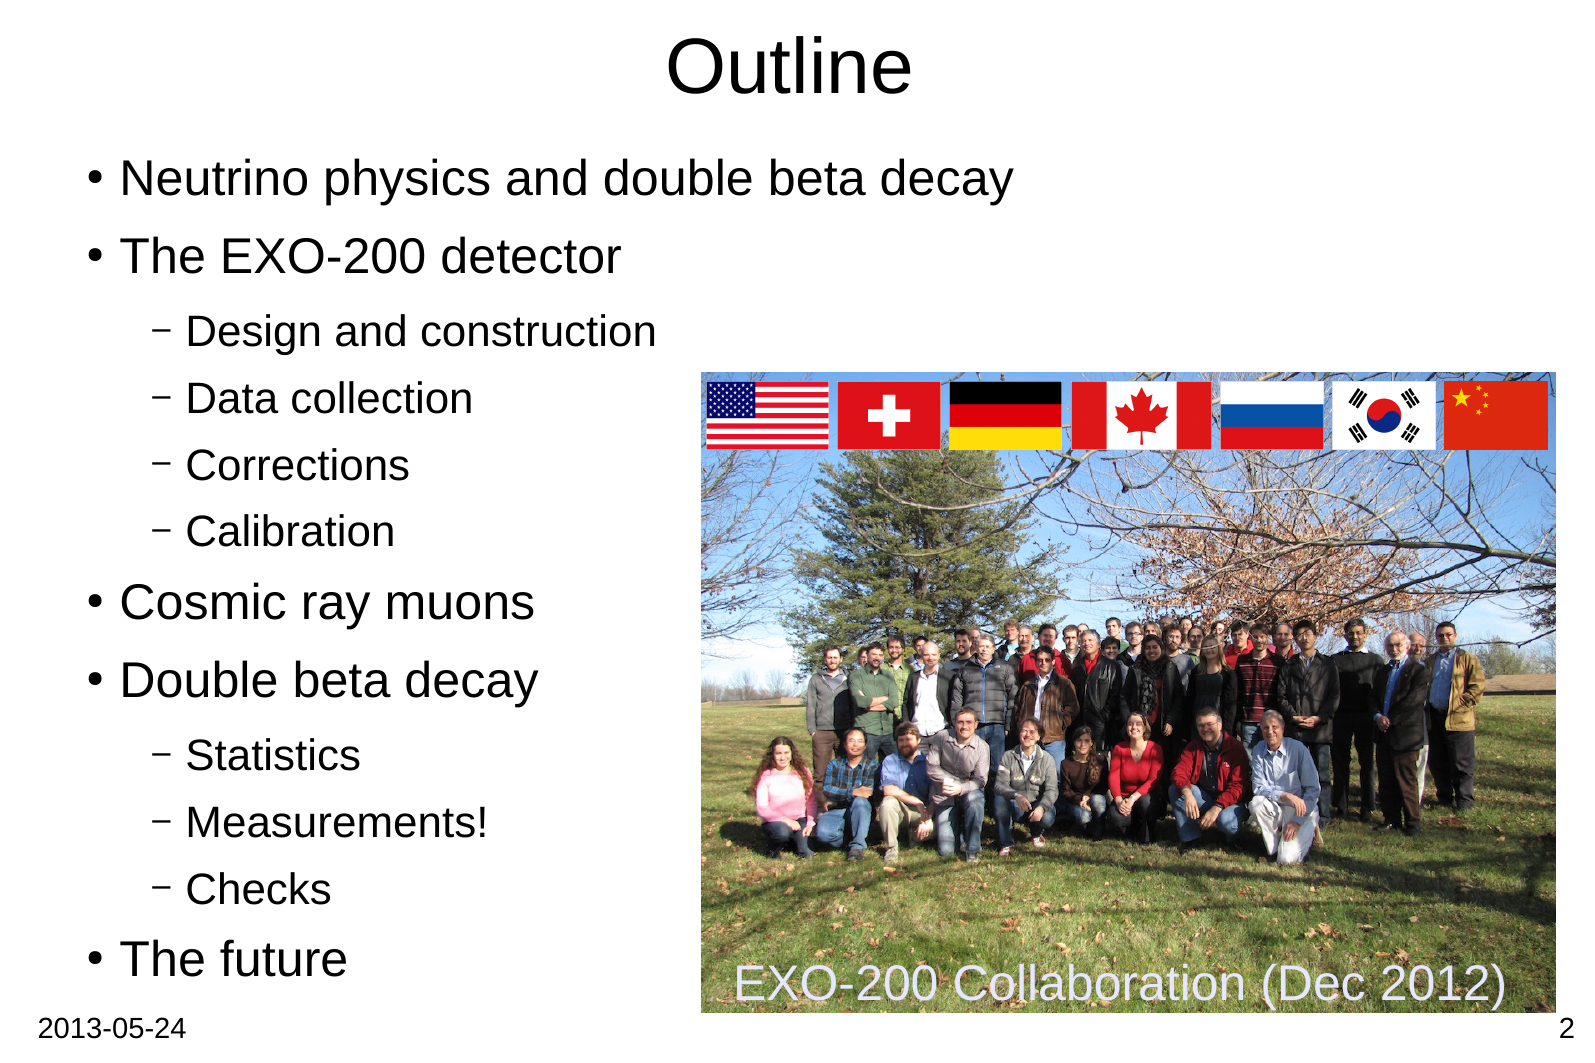

# Outline
Neutrino physics and double beta decay
The EXO-200 detector
Design and construction
Data collection
Corrections
Calibration
Cosmic ray muons
Double beta decay
Statistics
Measurements!
Checks
The future
EXO-200 Collaboration (Dec 2012)
2013-05-24
2